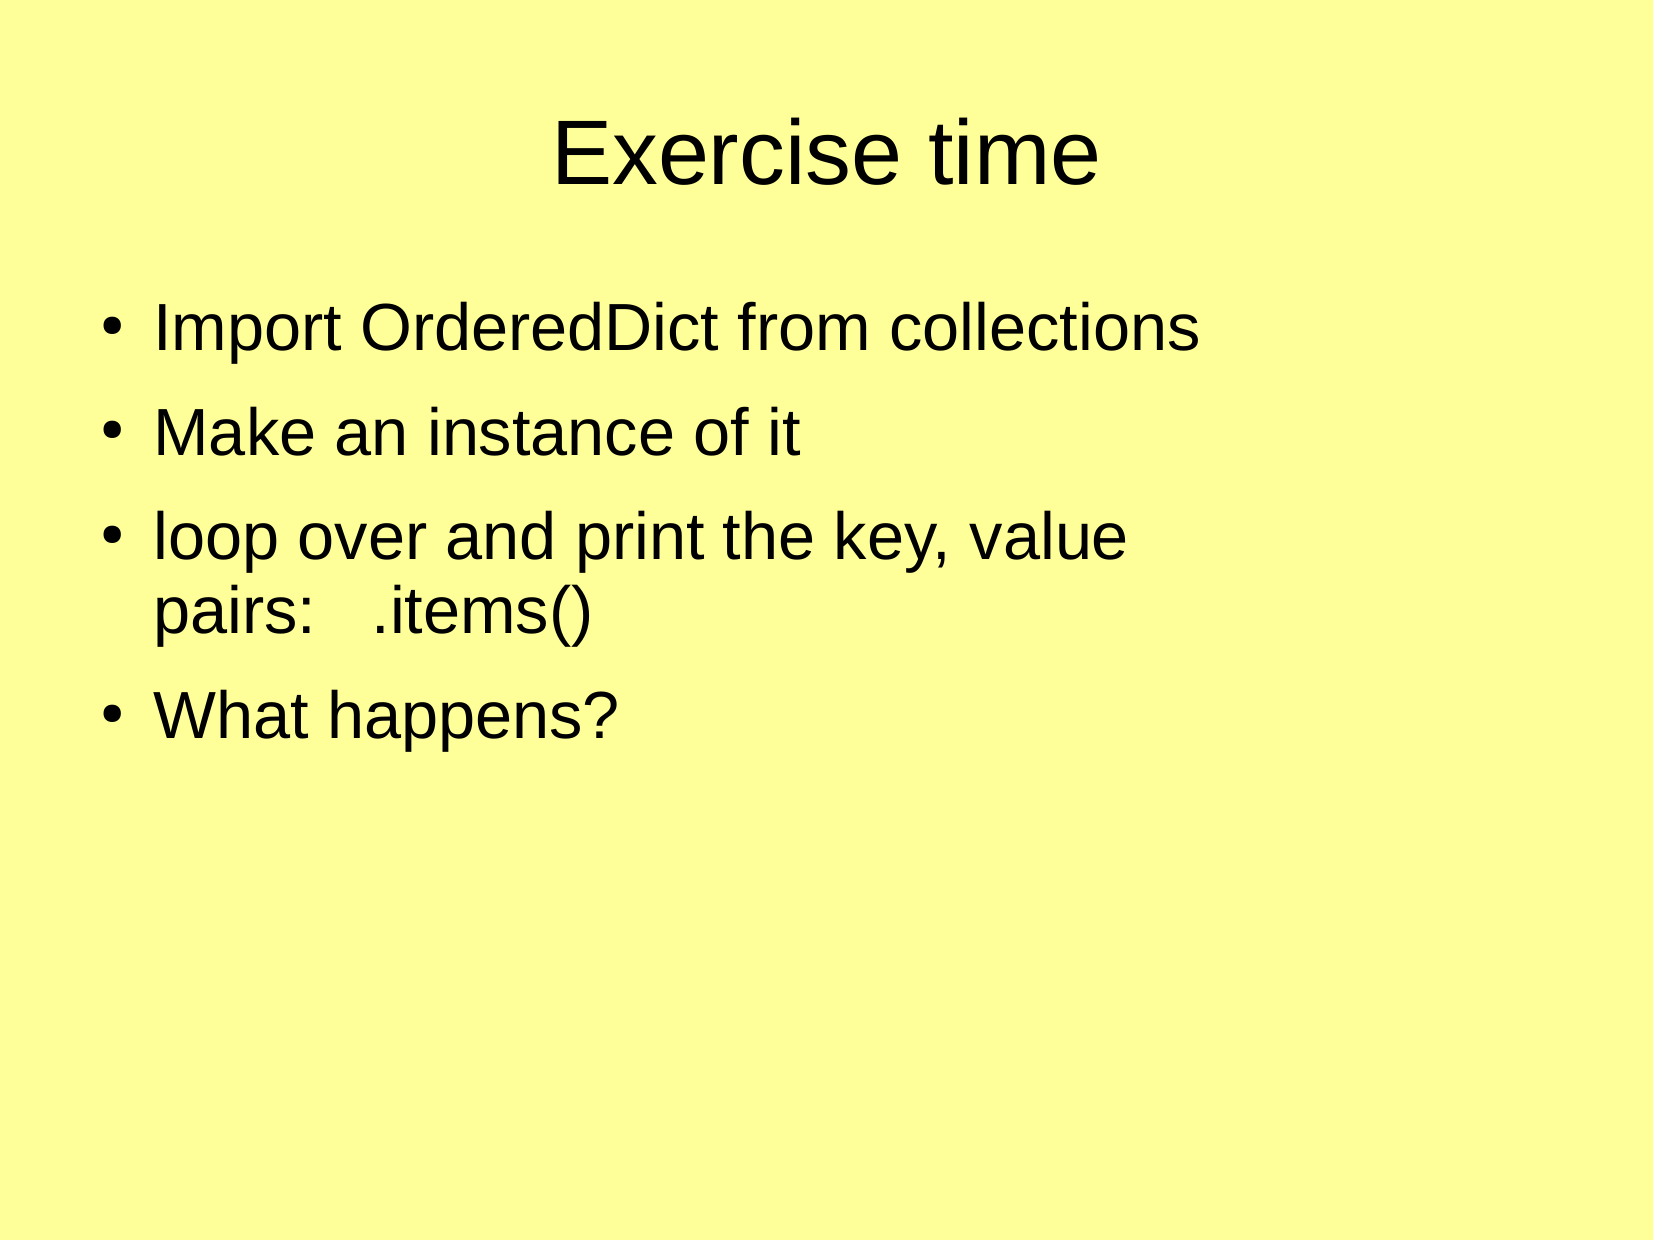

# Exercise time
Import OrderedDict from collections
Make an instance of it
loop over and print the key, value pairs: .items()
What happens?